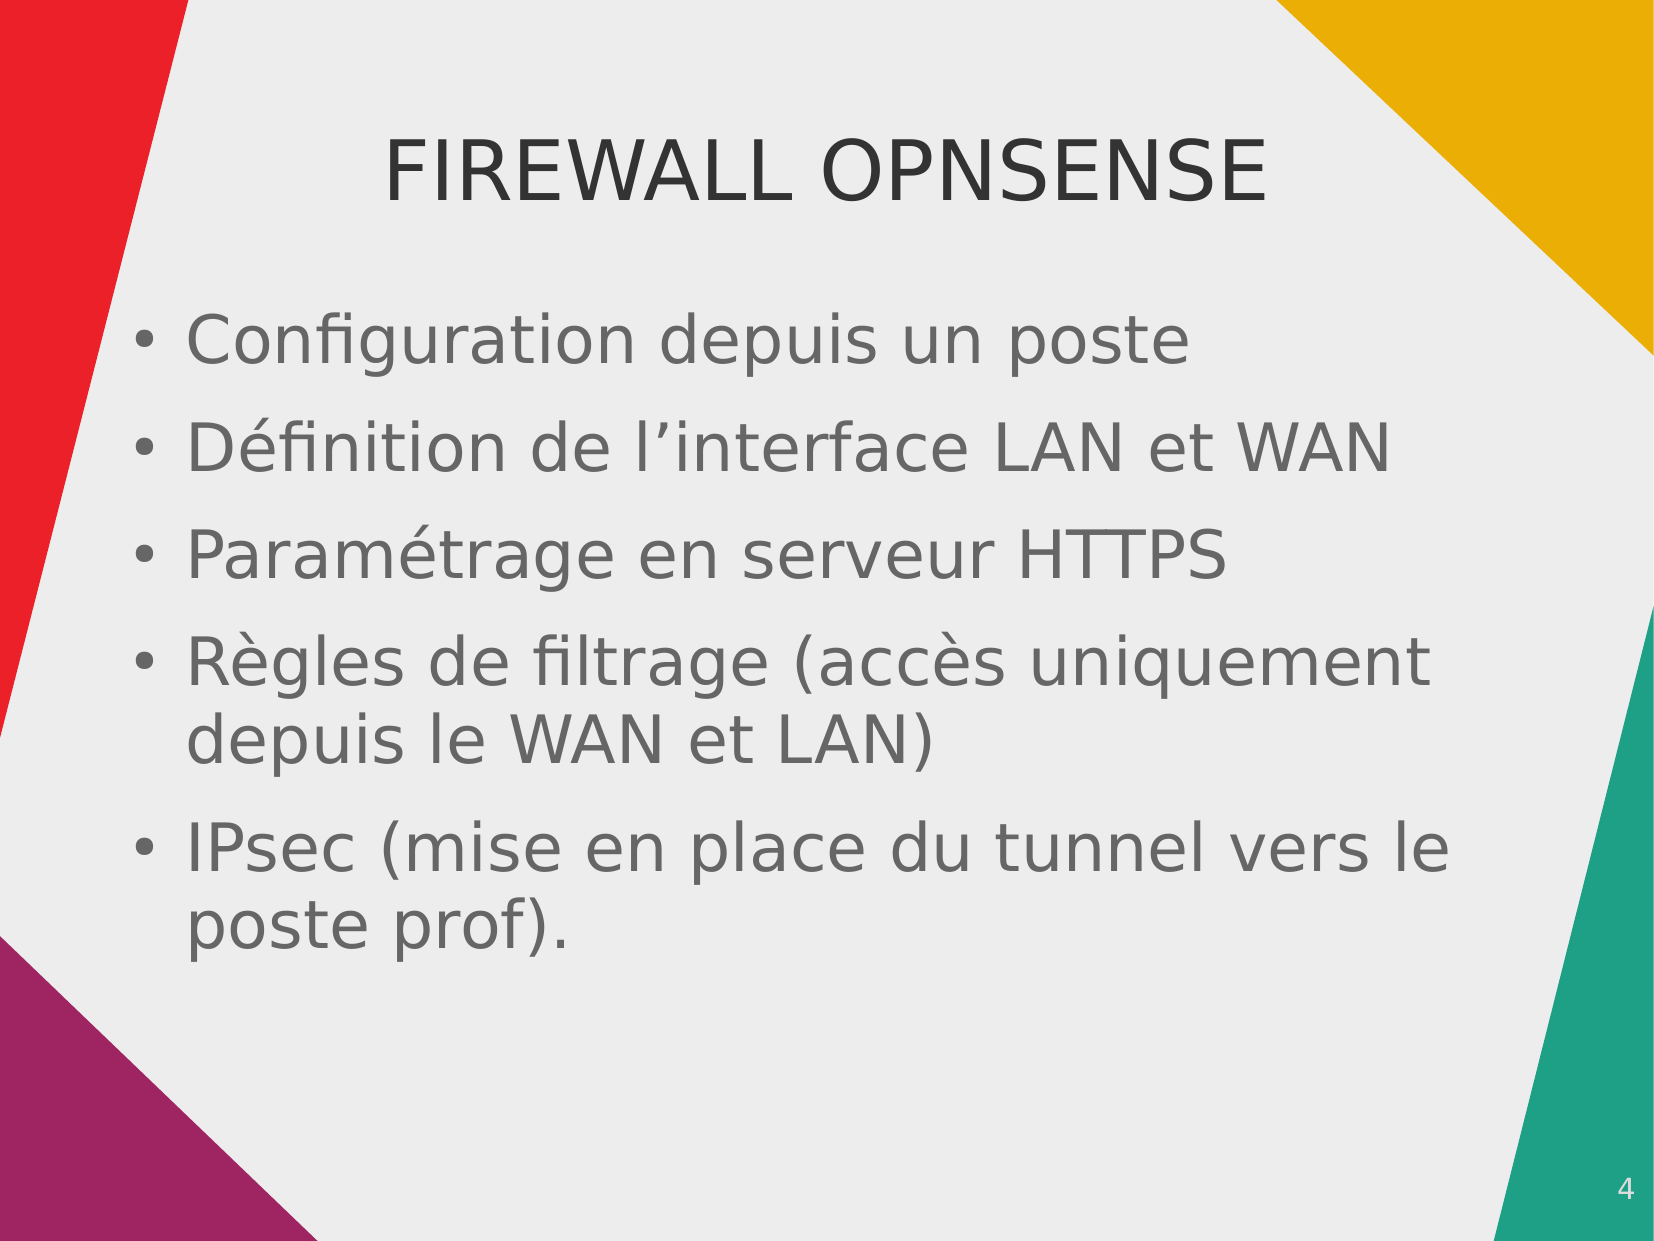

# FIREWALL OPNSENSE
Configuration depuis un poste
Définition de l’interface LAN et WAN
Paramétrage en serveur HTTPS
Règles de filtrage (accès uniquement depuis le WAN et LAN)
IPsec (mise en place du tunnel vers le poste prof).
4